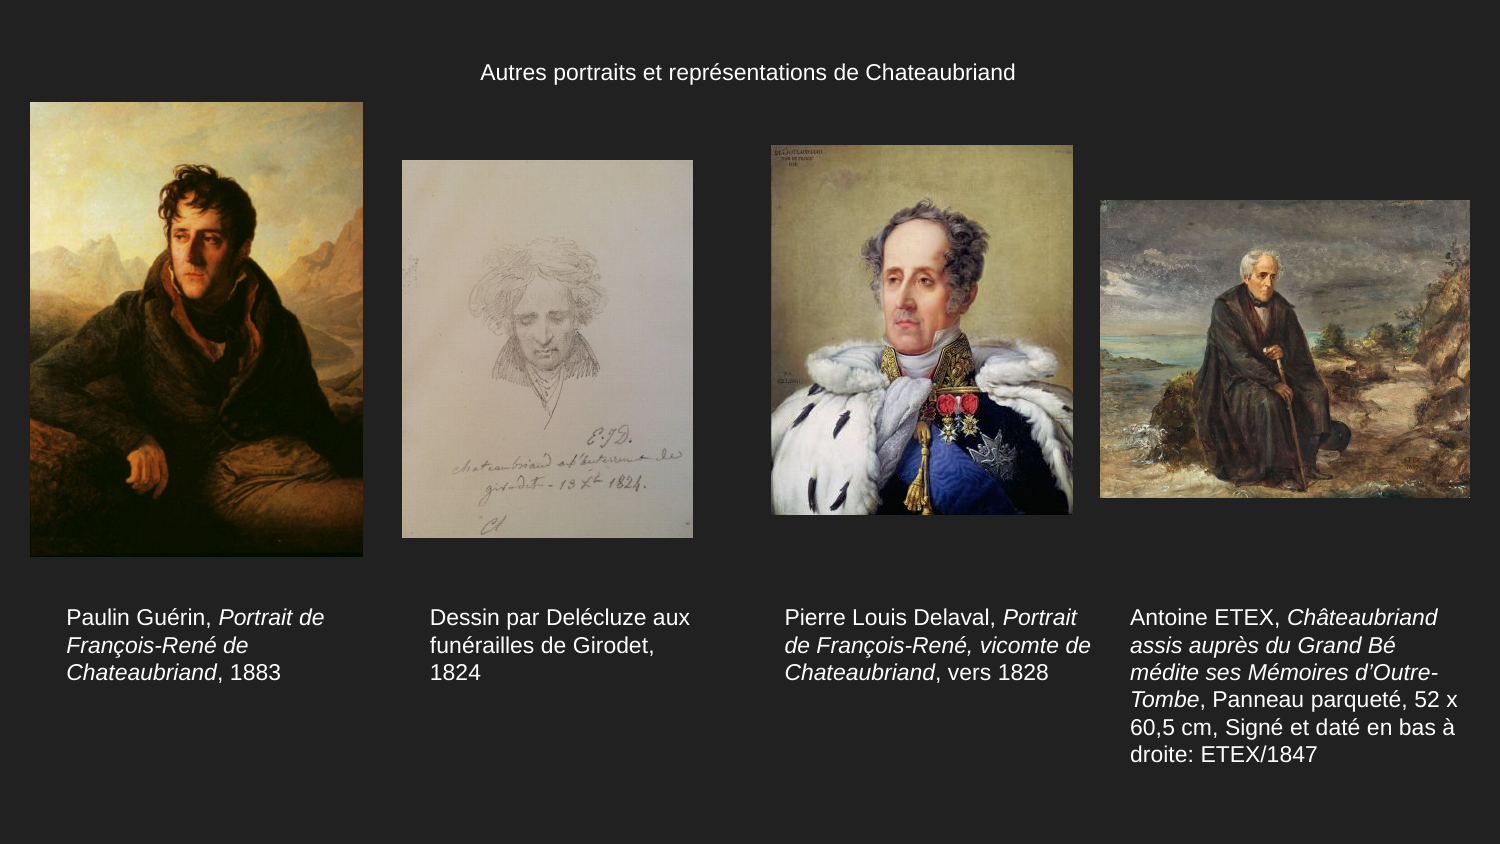

# Autres portraits et représentations de Chateaubriand
Paulin Guérin, Portrait de François-René de Chateaubriand, 1883
Dessin par Delécluze aux funérailles de Girodet, 1824
Pierre Louis Delaval, Portrait de François-René, vicomte de Chateaubriand, vers 1828
Antoine ETEX, Châteaubriand assis auprès du Grand Bé médite ses Mémoires d’Outre-Tombe, Panneau parqueté, 52 x 60,5 cm, Signé et daté en bas à droite: ETEX/1847